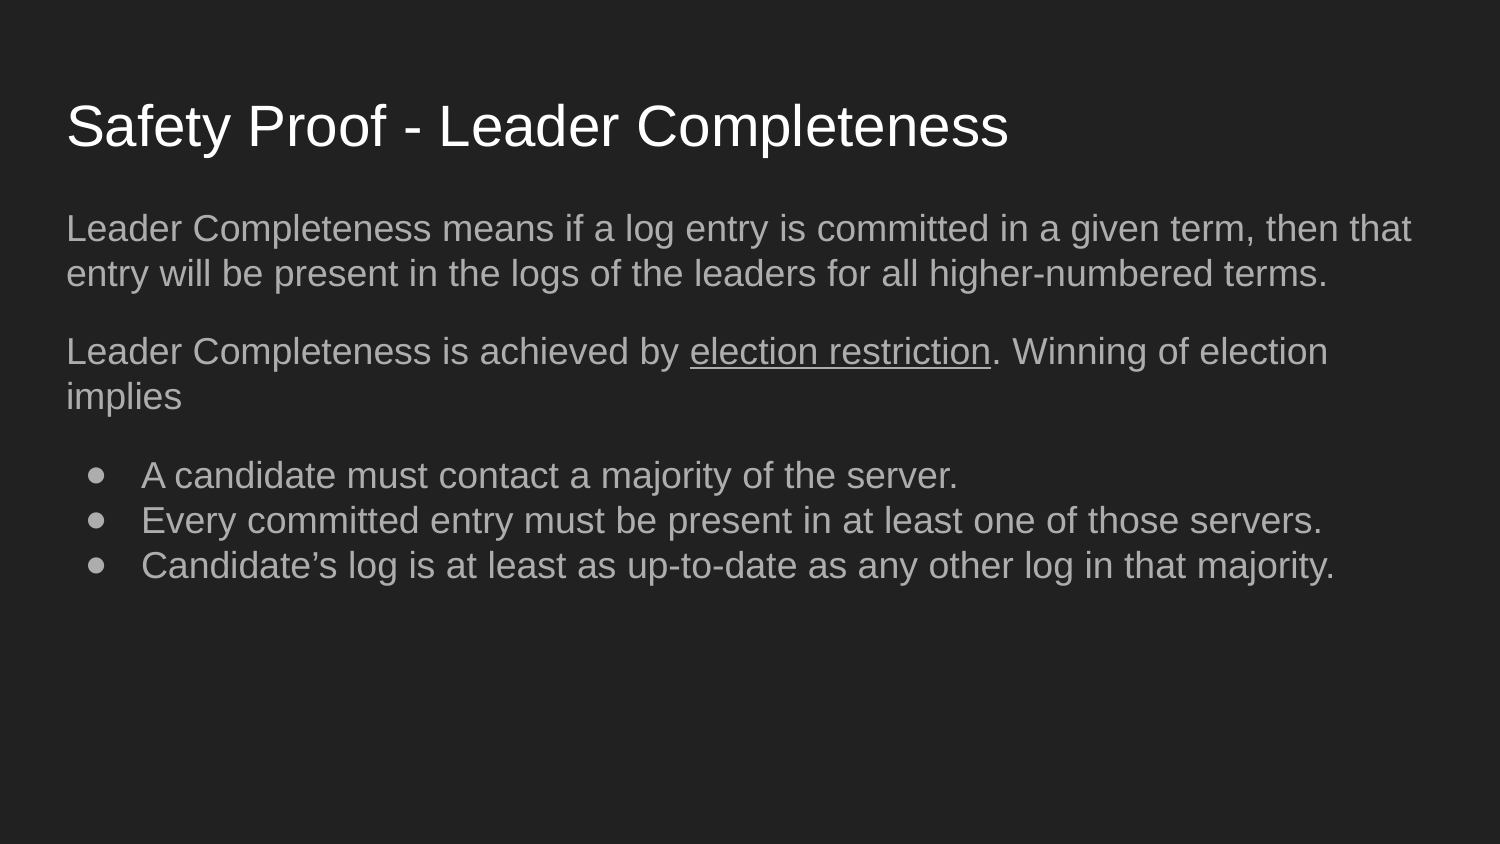

Safety Proof - Leader Completeness
# Leader Completeness means if a log entry is committed in a given term, then that entry will be present in the logs of the leaders for all higher-numbered terms.
Leader Completeness is achieved by election restriction. Winning of election implies
A candidate must contact a majority of the server.
Every committed entry must be present in at least one of those servers.
Candidate’s log is at least as up-to-date as any other log in that majority.